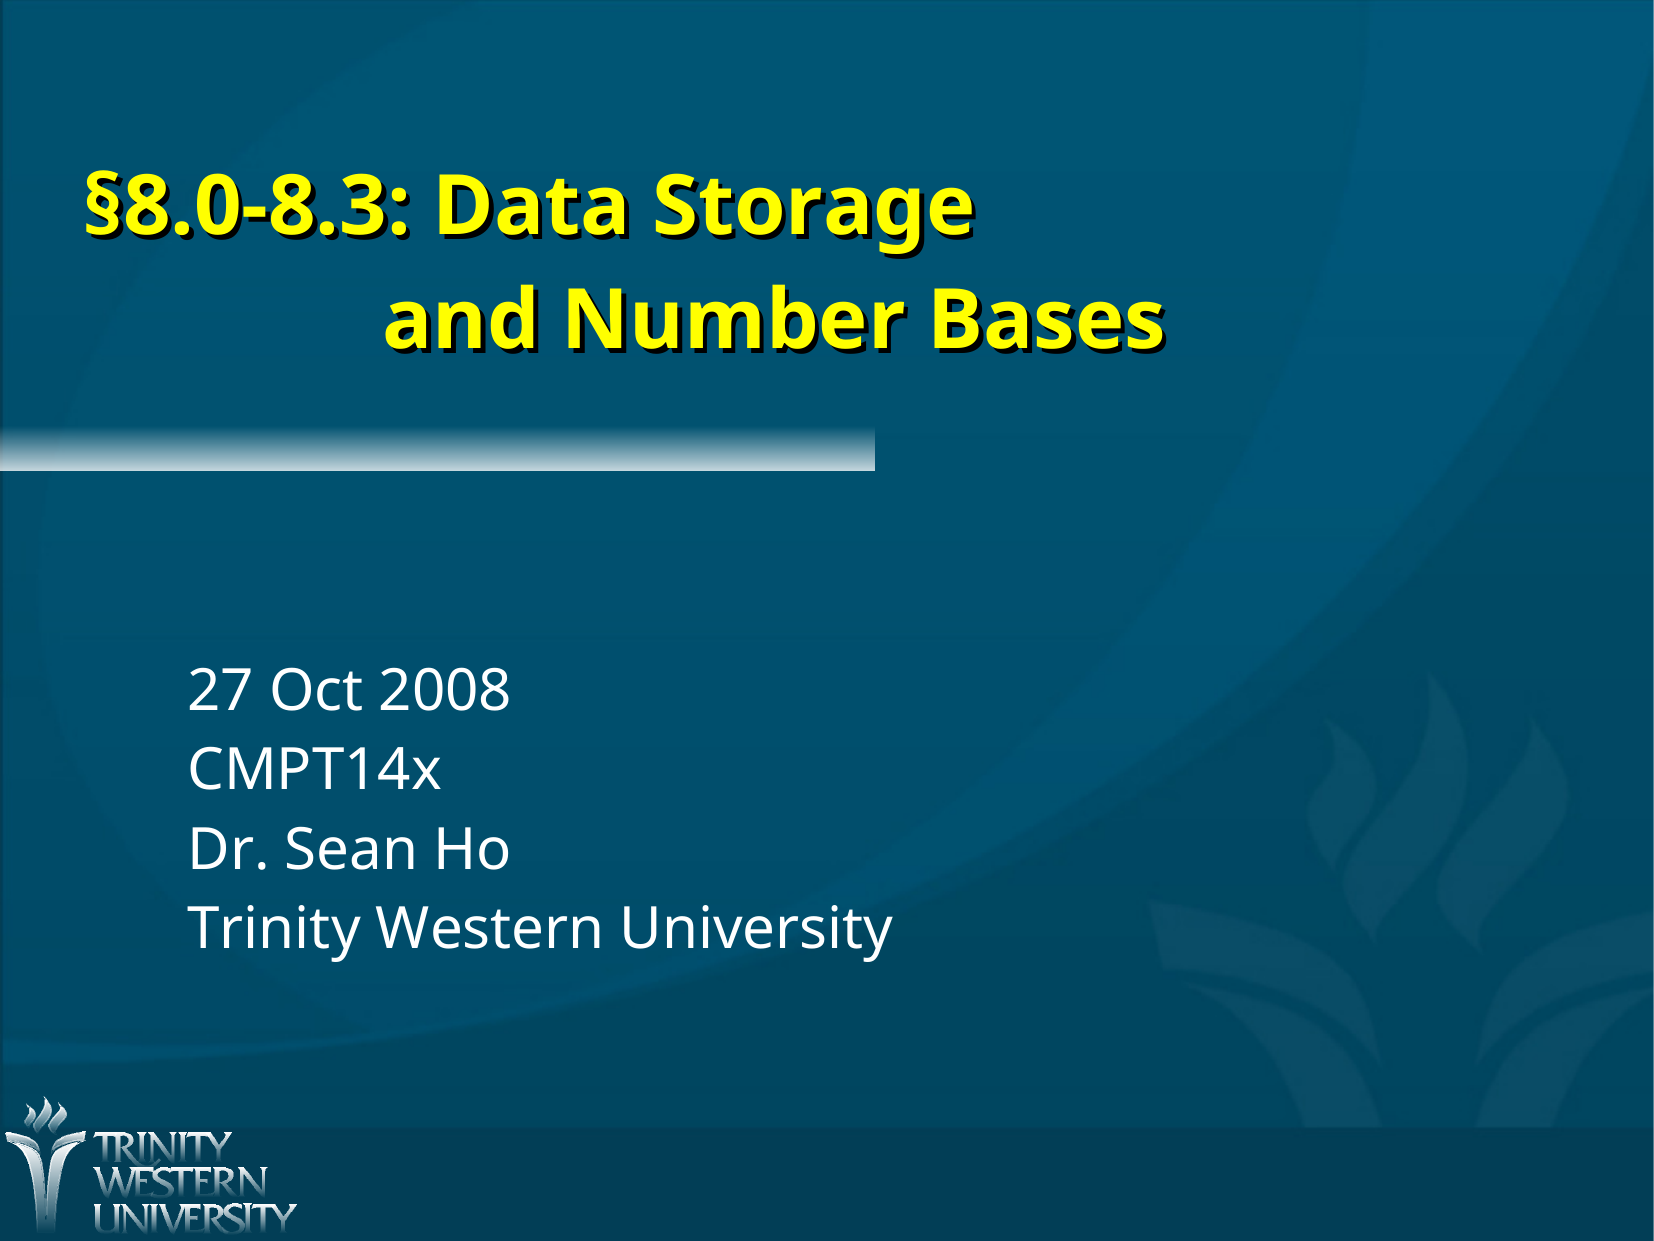

# §8.0-8.3: Data Storage and Number Bases
27 Oct 2008
CMPT14x
Dr. Sean Ho
Trinity Western University